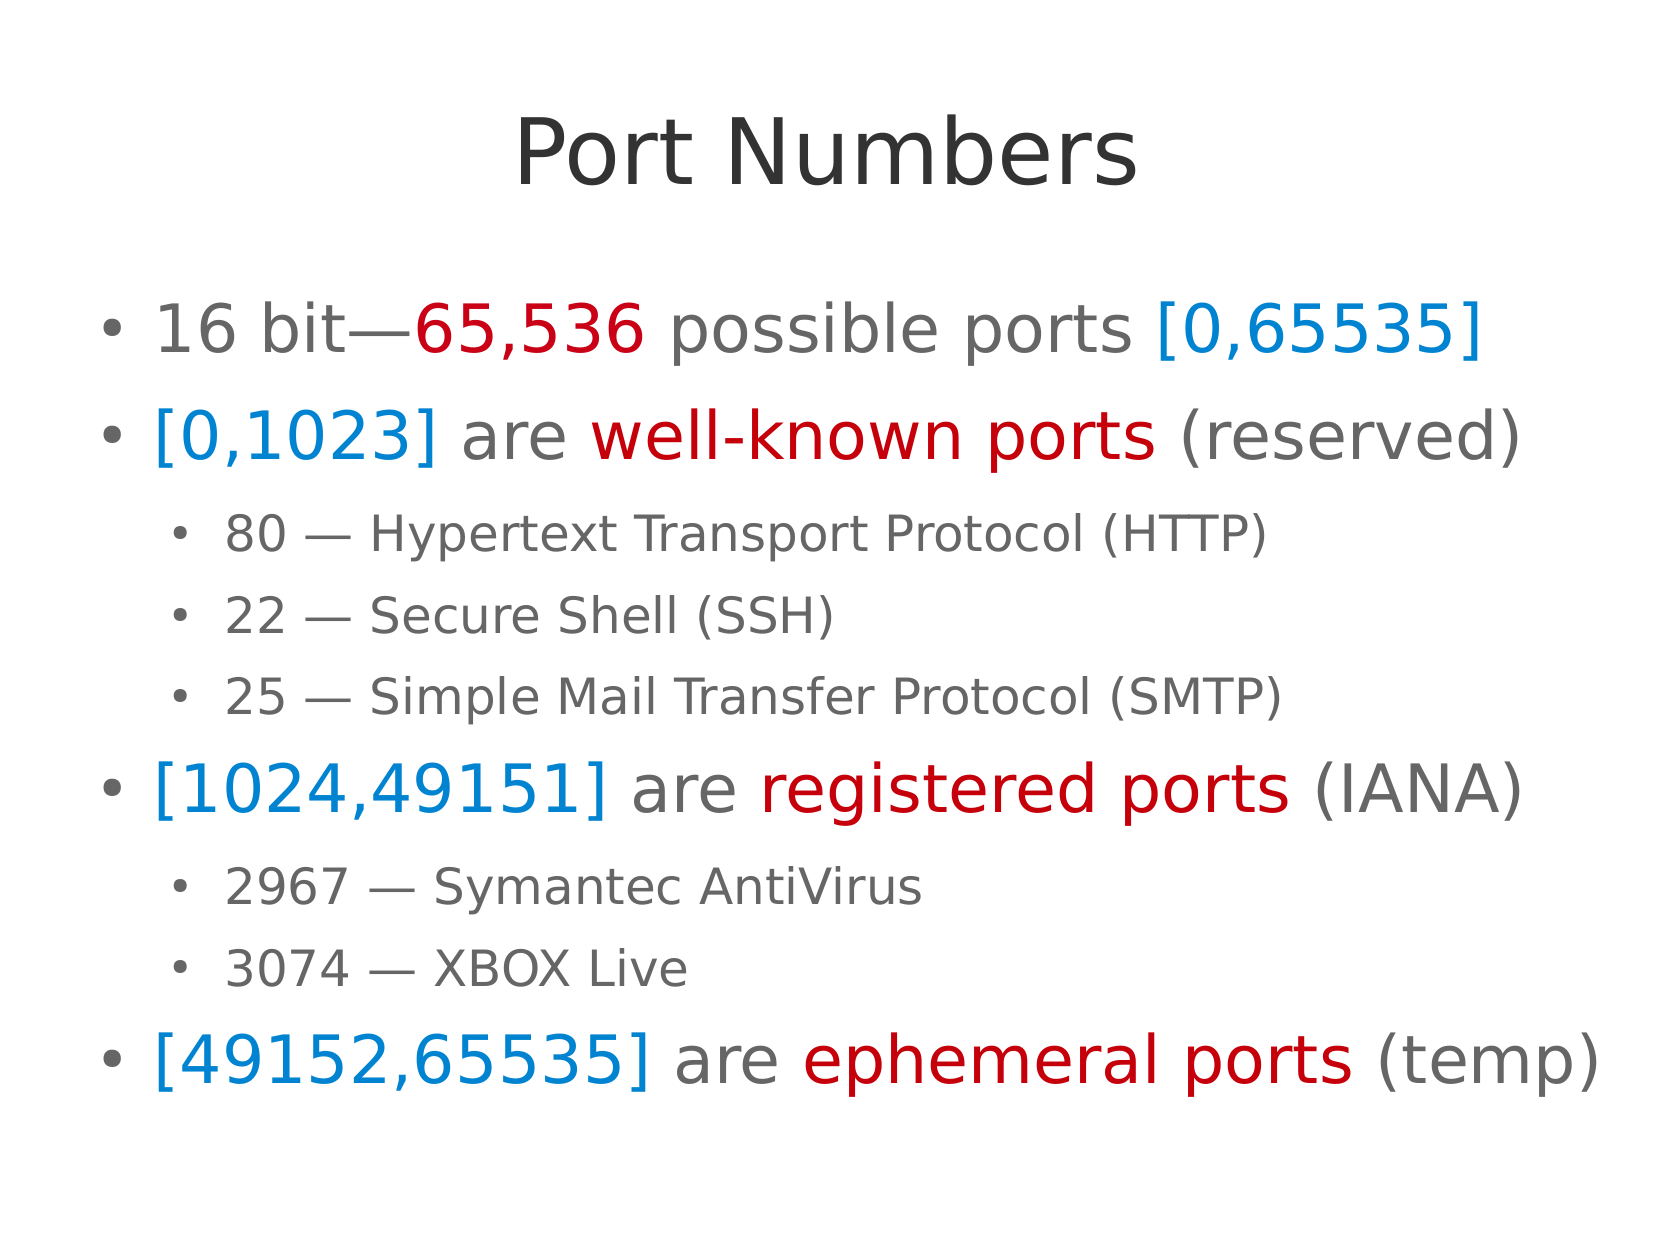

# Port Numbers
16 bit—65,536 possible ports [0,65535]
[0,1023] are well-known ports (reserved)
80 — Hypertext Transport Protocol (HTTP)
22 — Secure Shell (SSH)
25 — Simple Mail Transfer Protocol (SMTP)
[1024,49151] are registered ports (IANA)
2967 — Symantec AntiVirus
3074 — XBOX Live
[49152,65535] are ephemeral ports (temp)